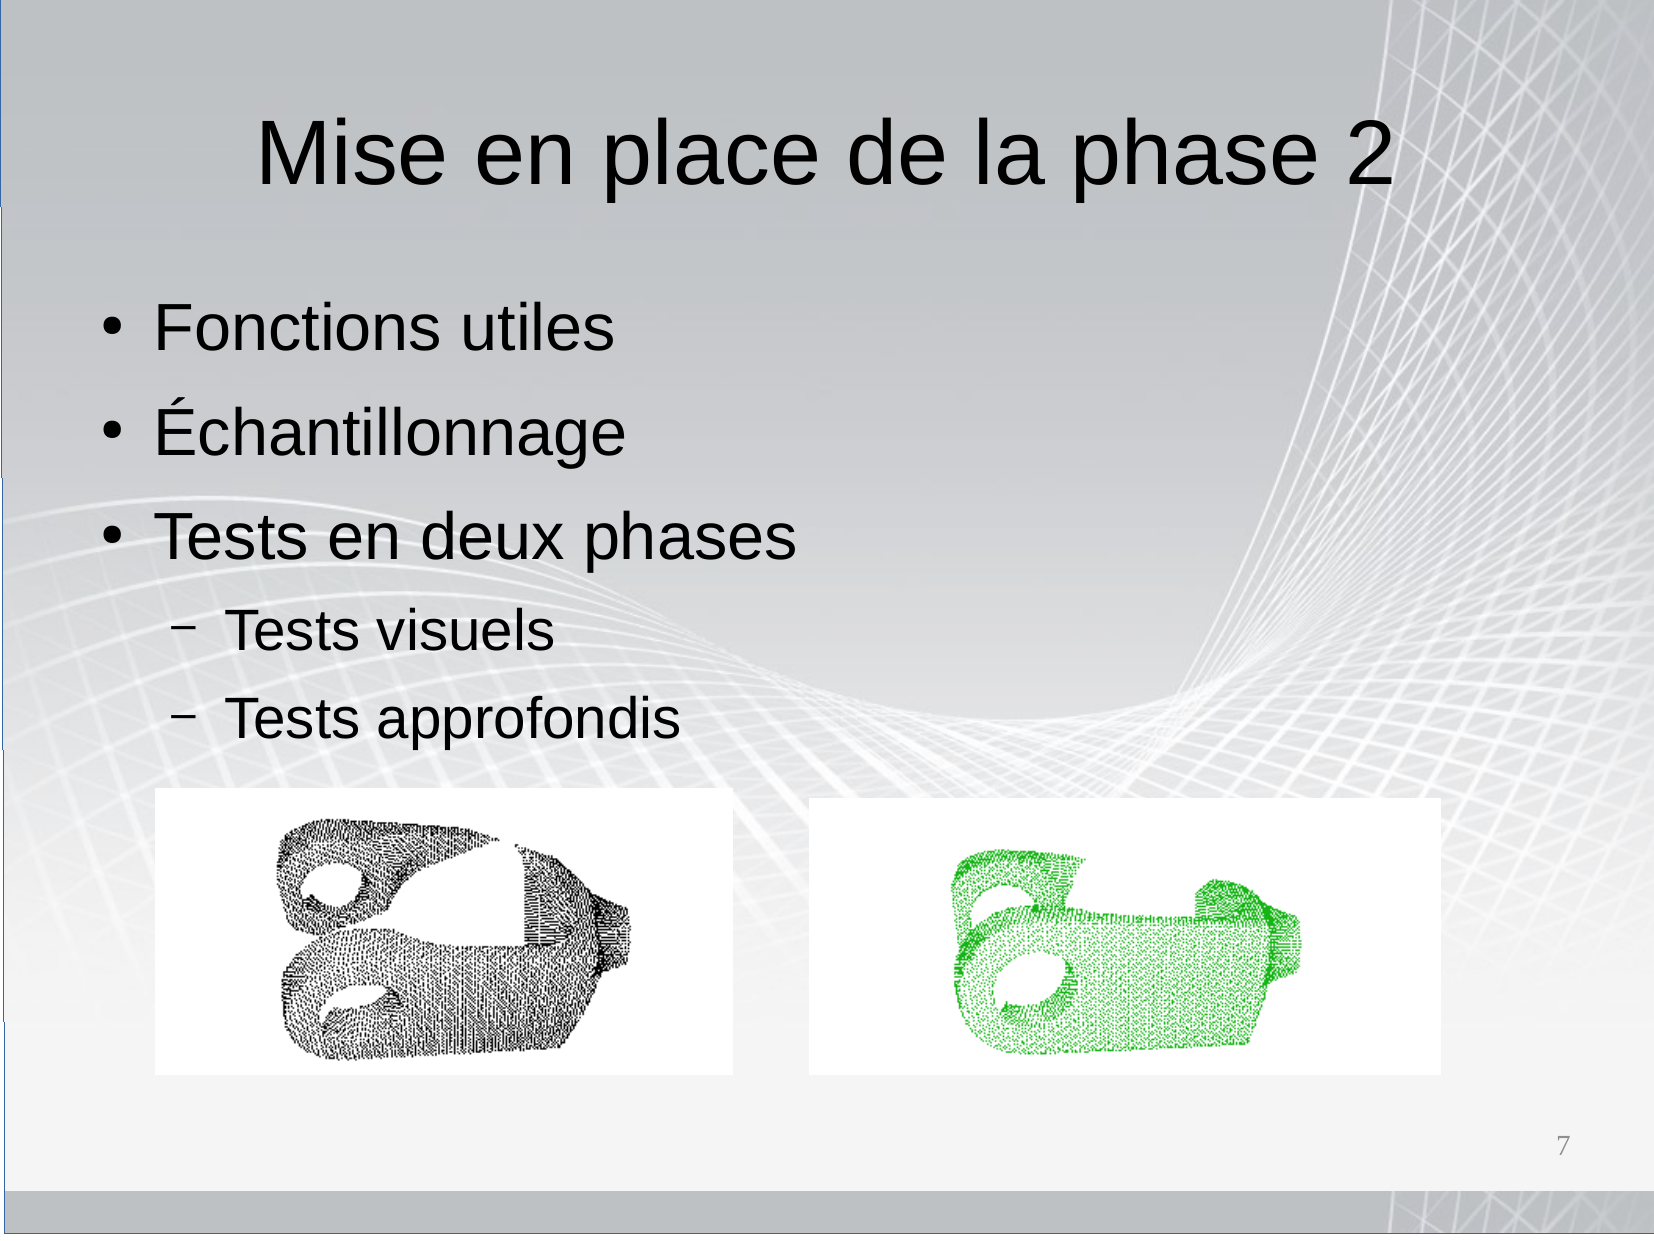

Mise en place de la phase 2
# Fonctions utiles
Échantillonnage
Tests en deux phases
Tests visuels
Tests approfondis
7